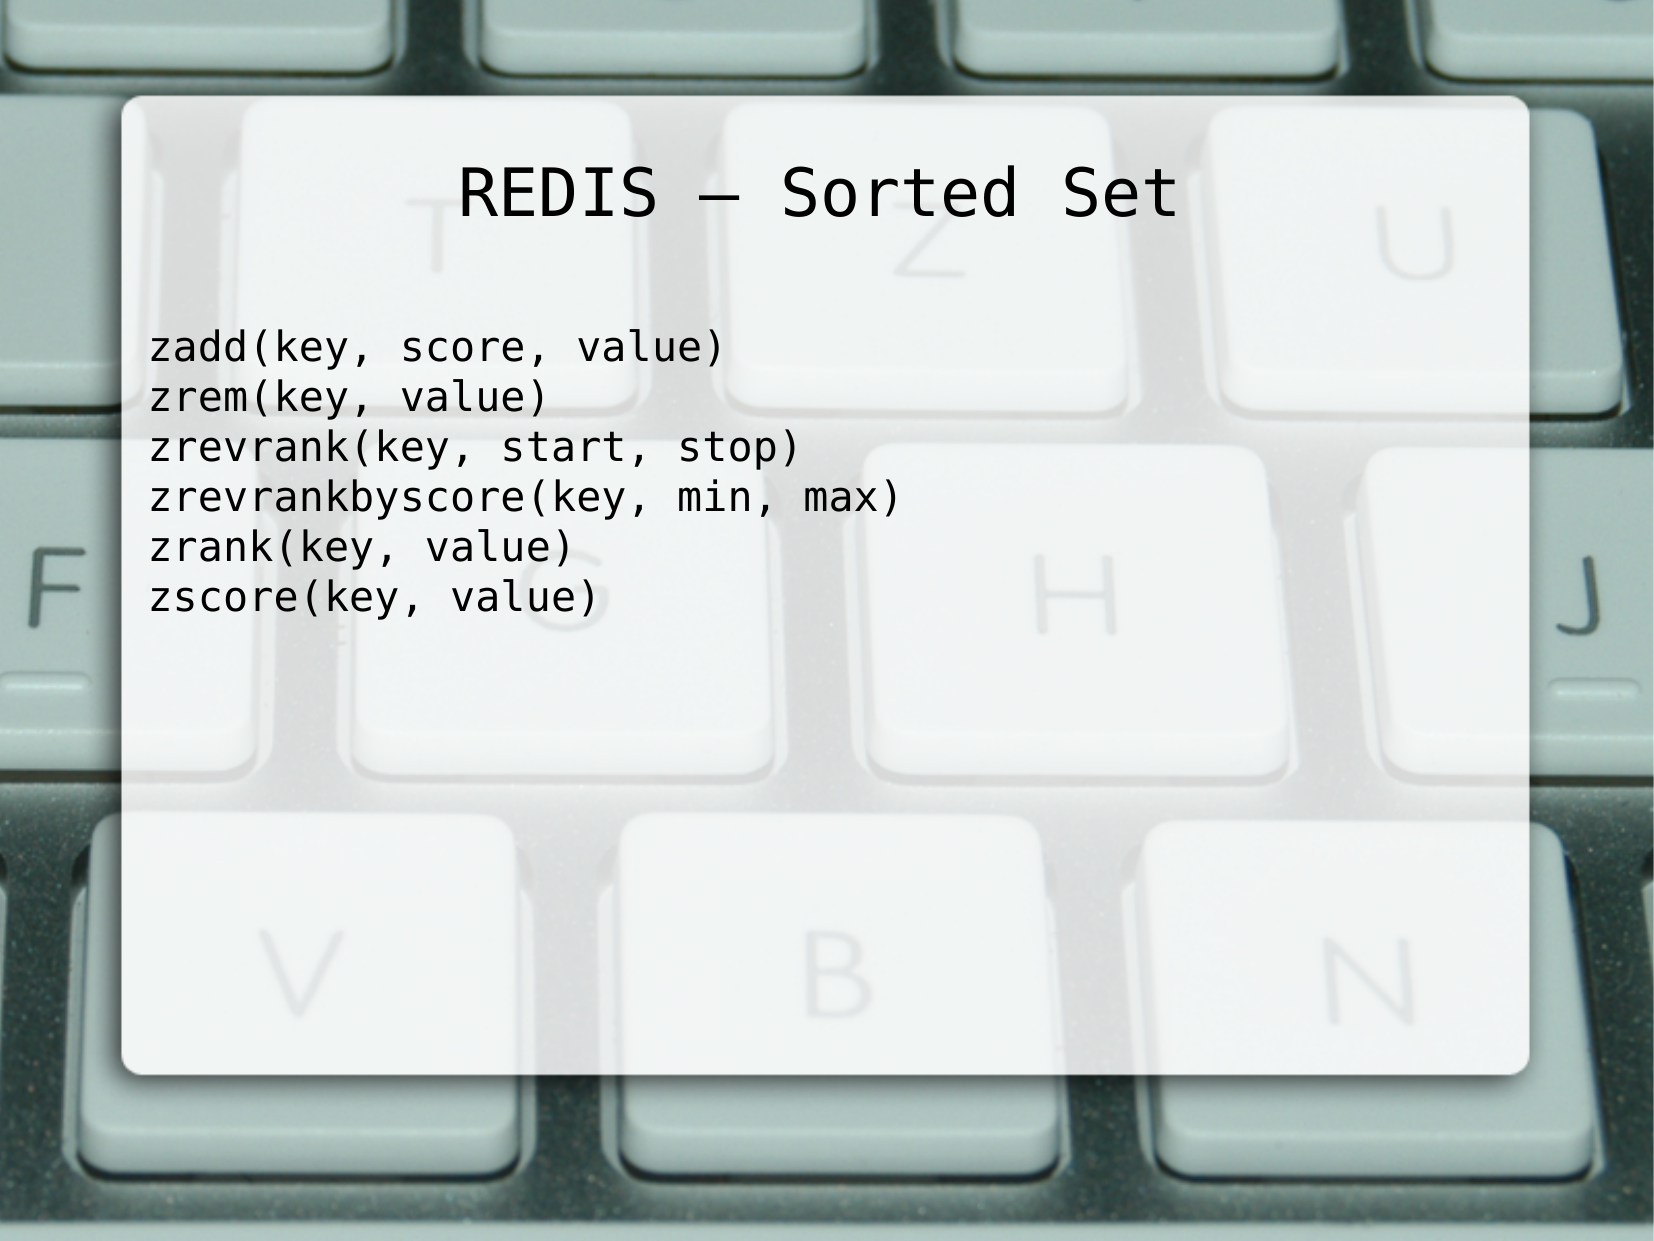

# REDIS – Sorted Set
zadd(key, score, value)
zrem(key, value)
zrevrank(key, start, stop)
zrevrankbyscore(key, min, max)
zrank(key, value)
zscore(key, value)